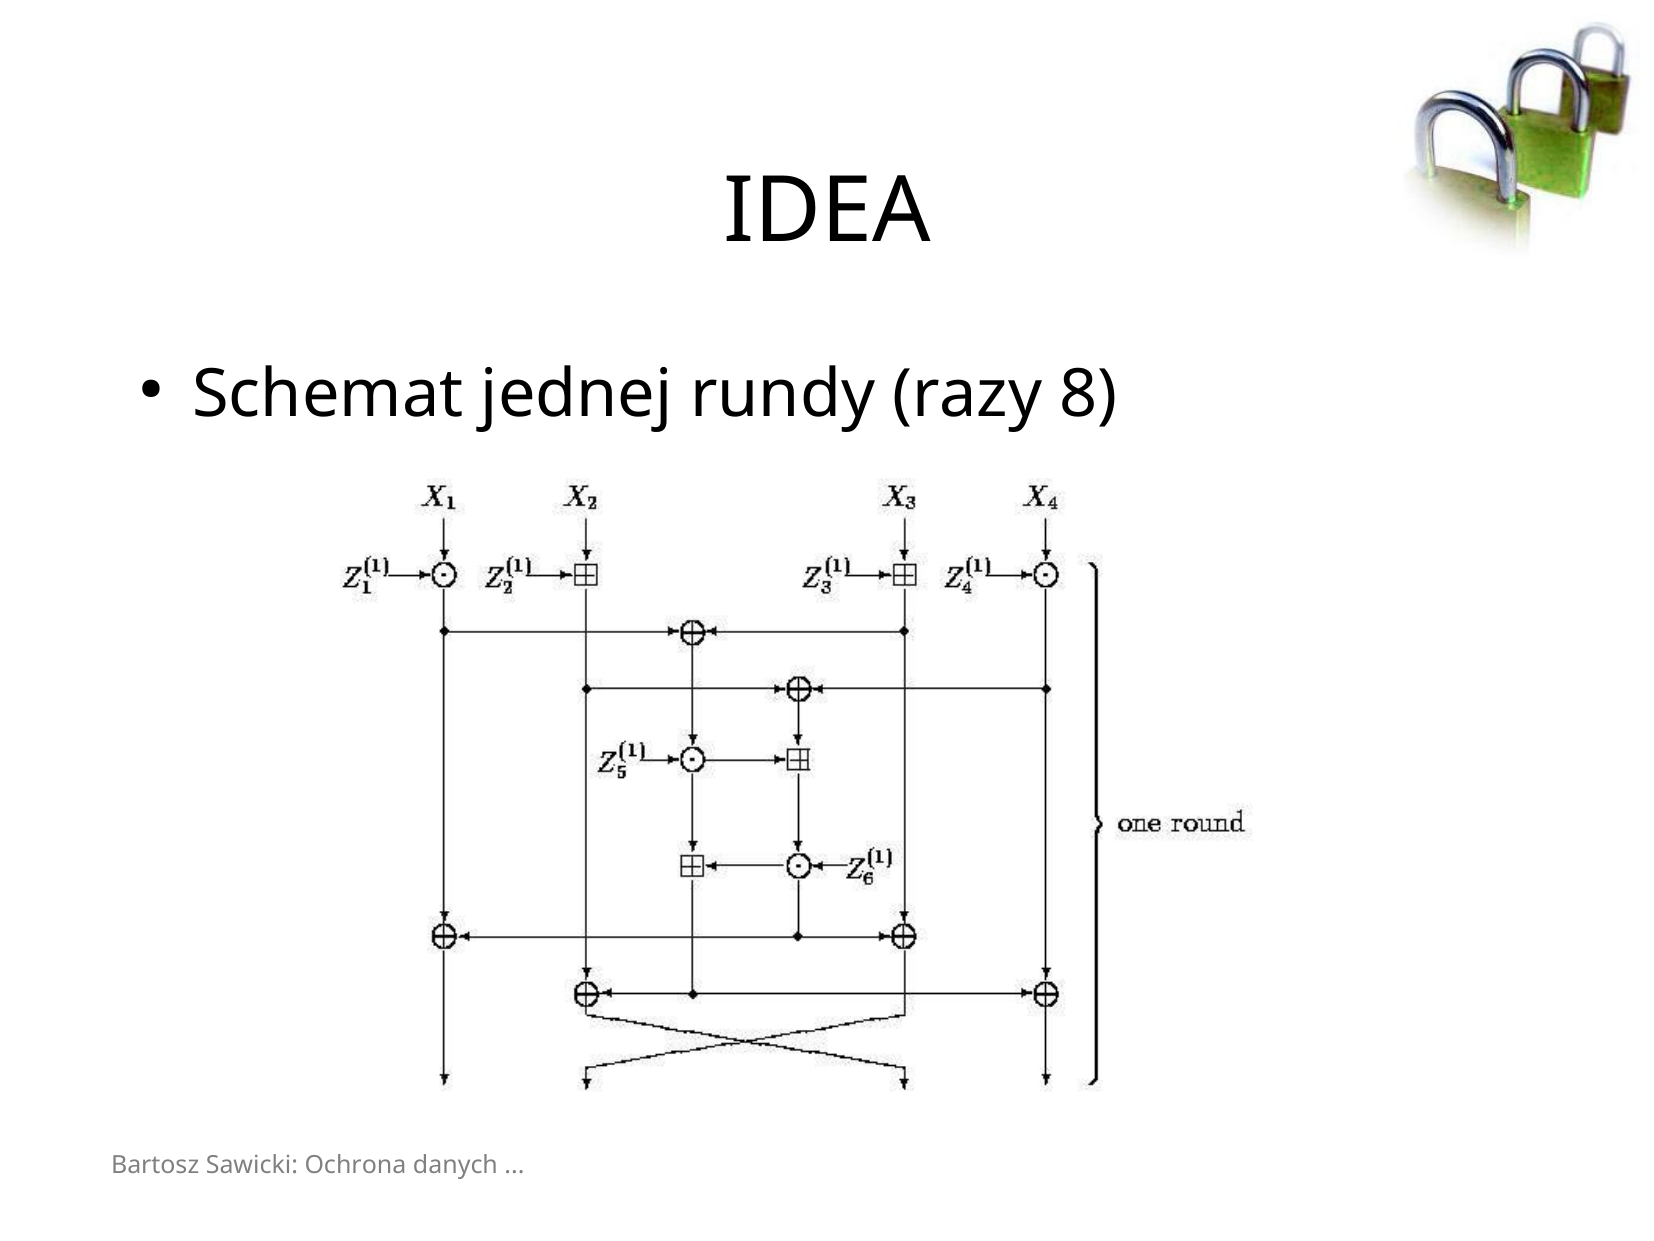

# IDEA
Schemat jednej rundy (razy 8)